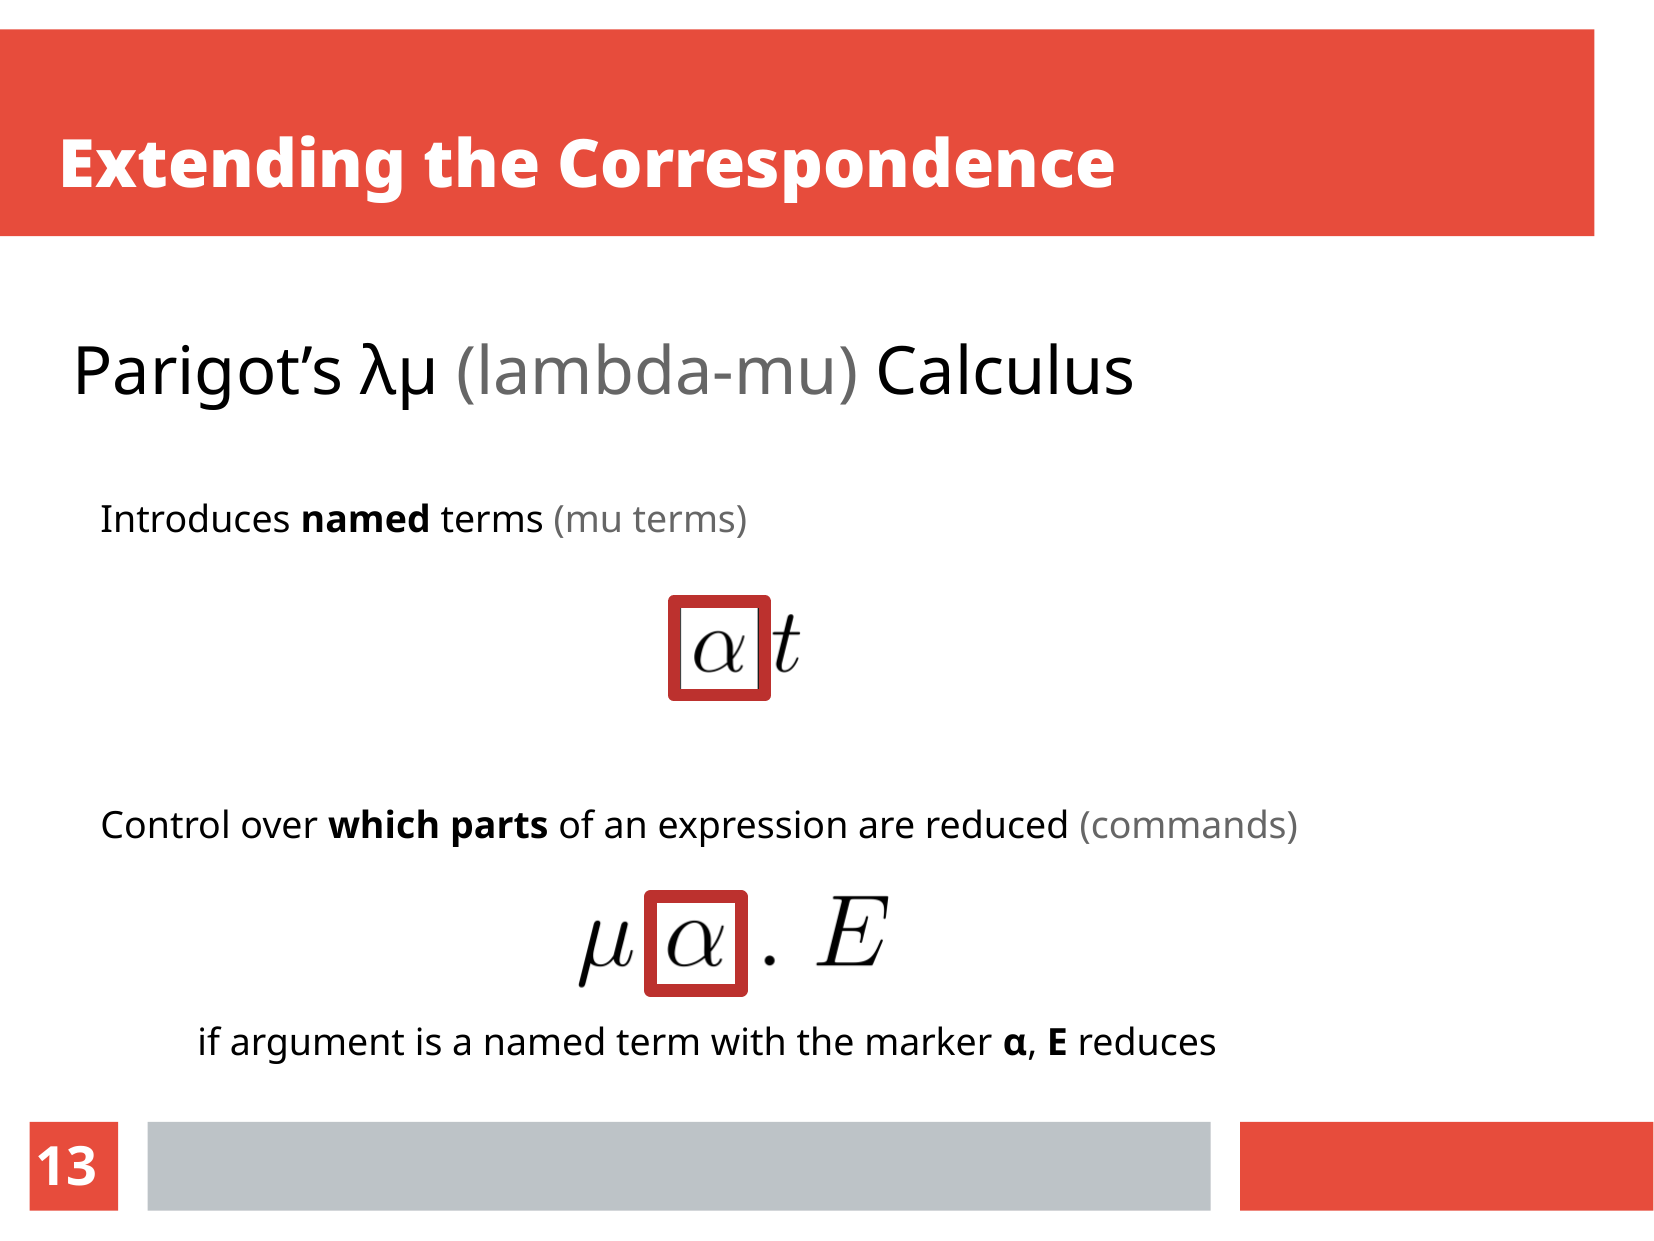

# Extending the Correspondence
Parigot’s λμ (lambda-mu) Calculus
Introduces named terms (mu terms)
Control over which parts of an expression are reduced (commands)
if argument is a named term with the marker α, E reduces
13
51